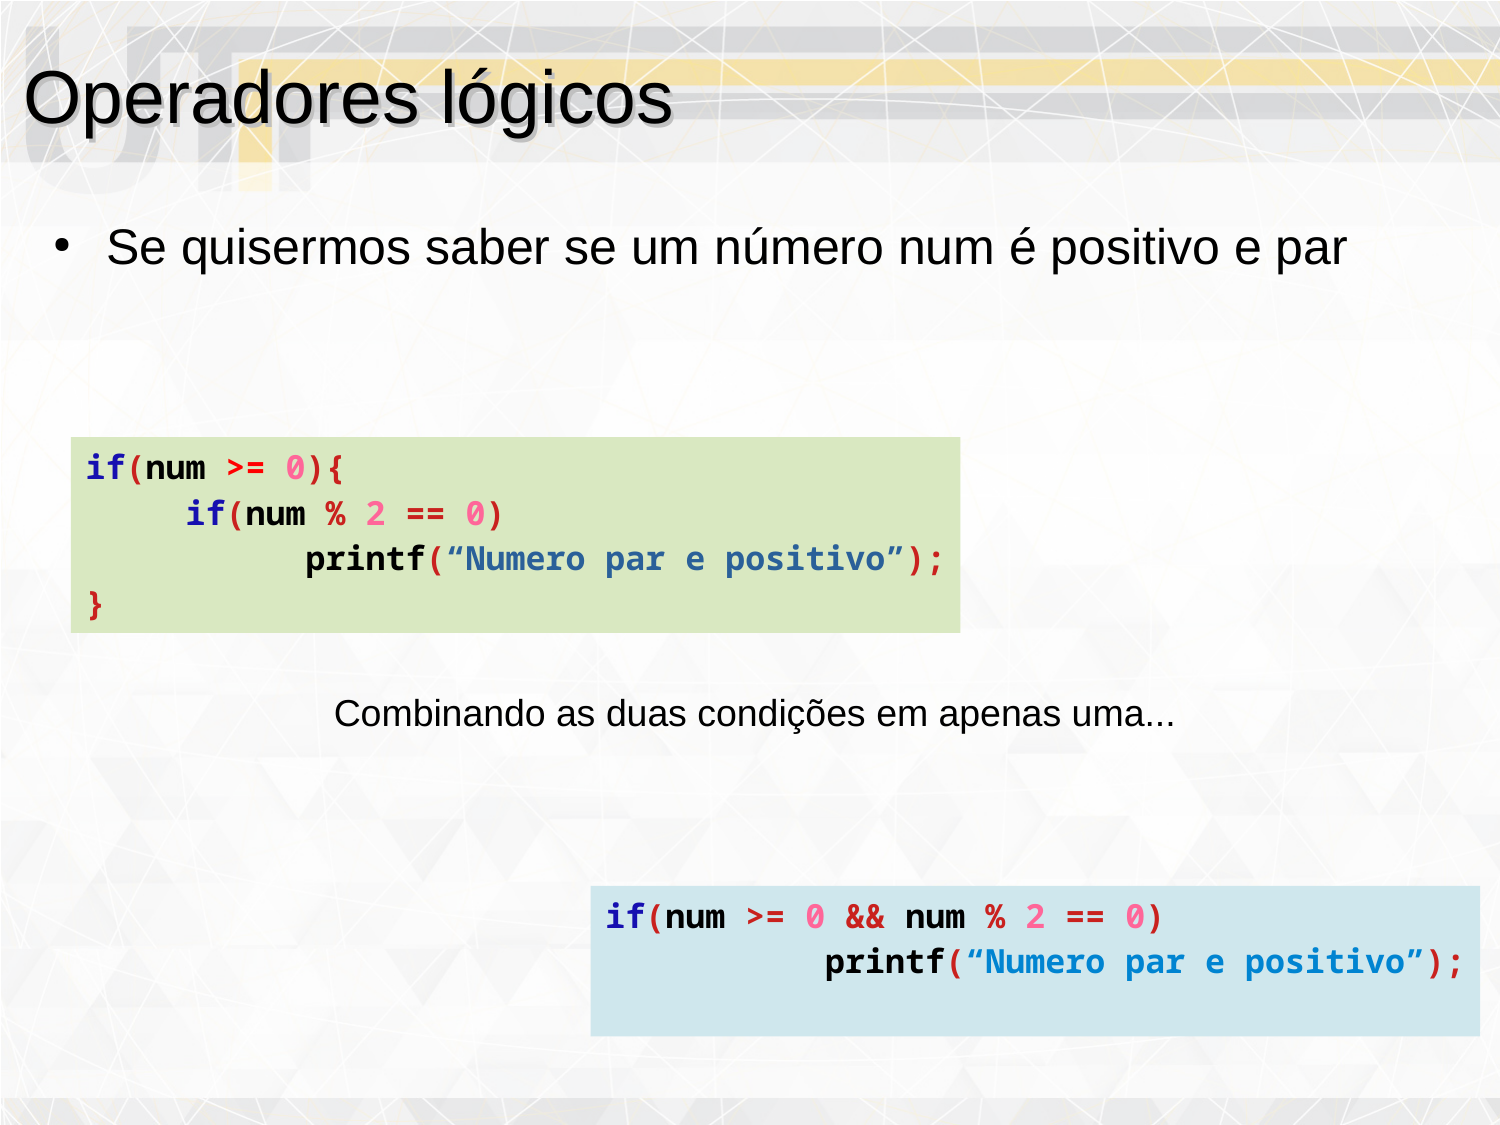

# Operadores lógicos
Se quisermos saber se um número num é positivo e par
if(num >= 0){
 if(num % 2 == 0)
 printf(“Numero par e positivo”);
}
Combinando as duas condições em apenas uma...
if(num >= 0 && num % 2 == 0)
 printf(“Numero par e positivo”);